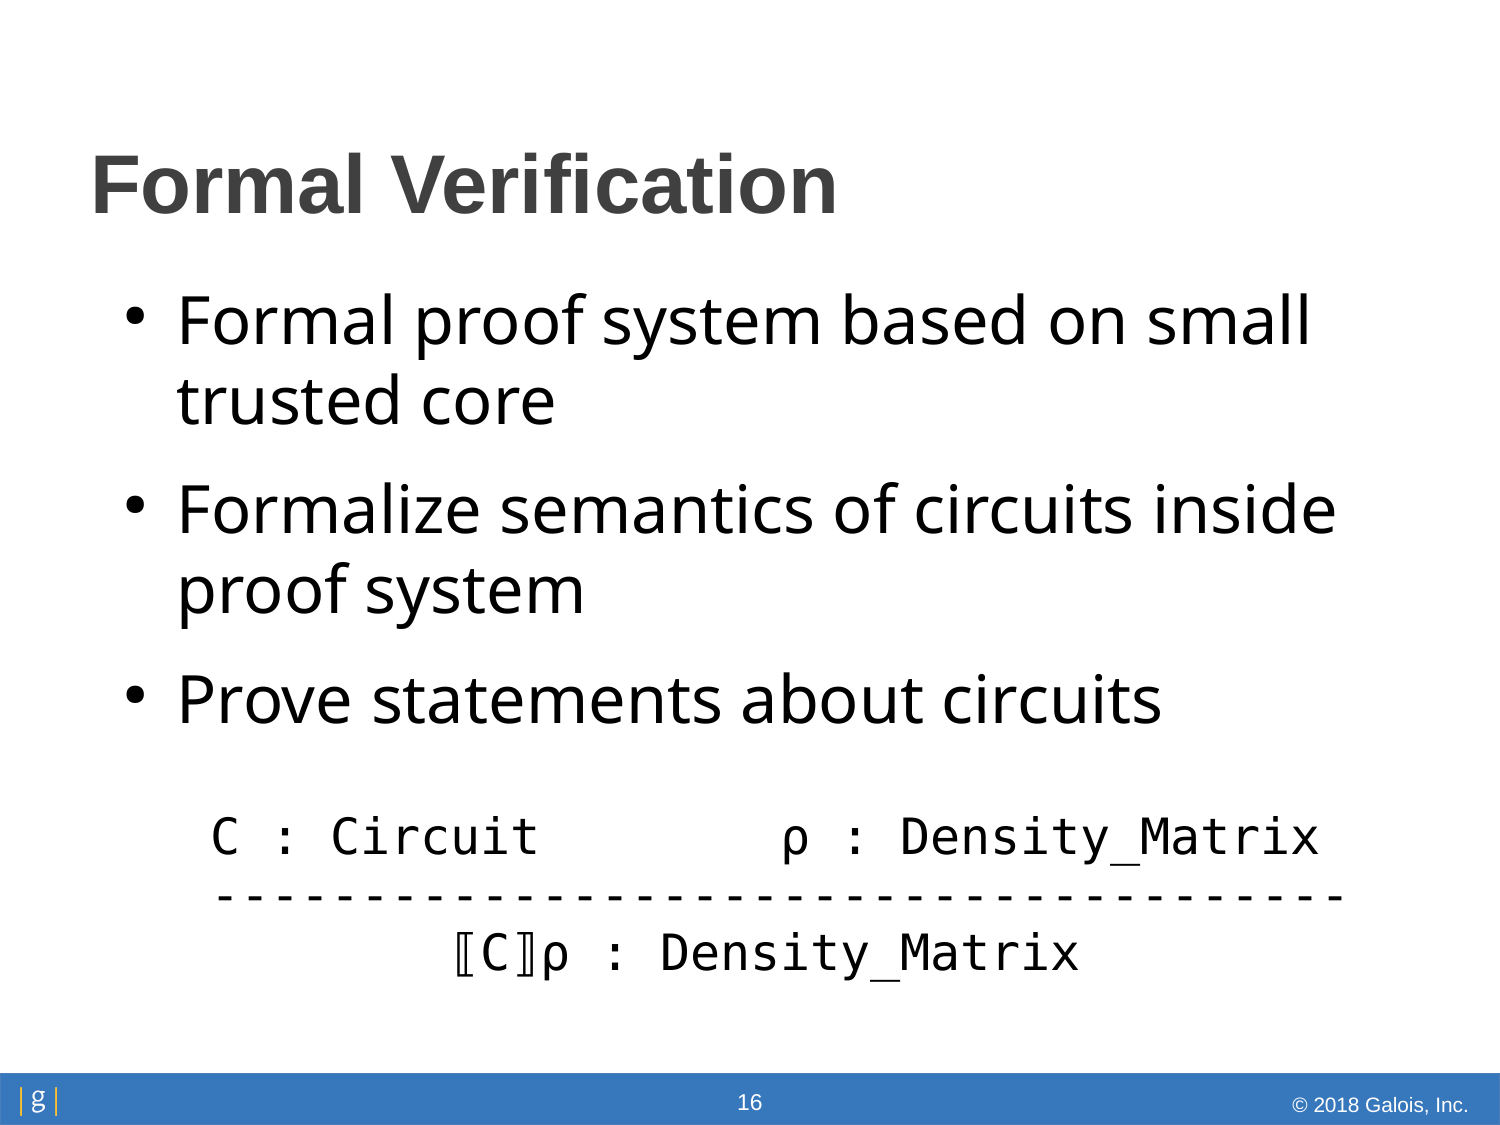

# Formal Verification
Formal proof system based on small trusted core
Formalize semantics of circuits inside proof system
Prove statements about circuits
C : Circuit ρ : Density_Matrix
--------------------------------------
 ⟦C⟧ρ : Density_Matrix